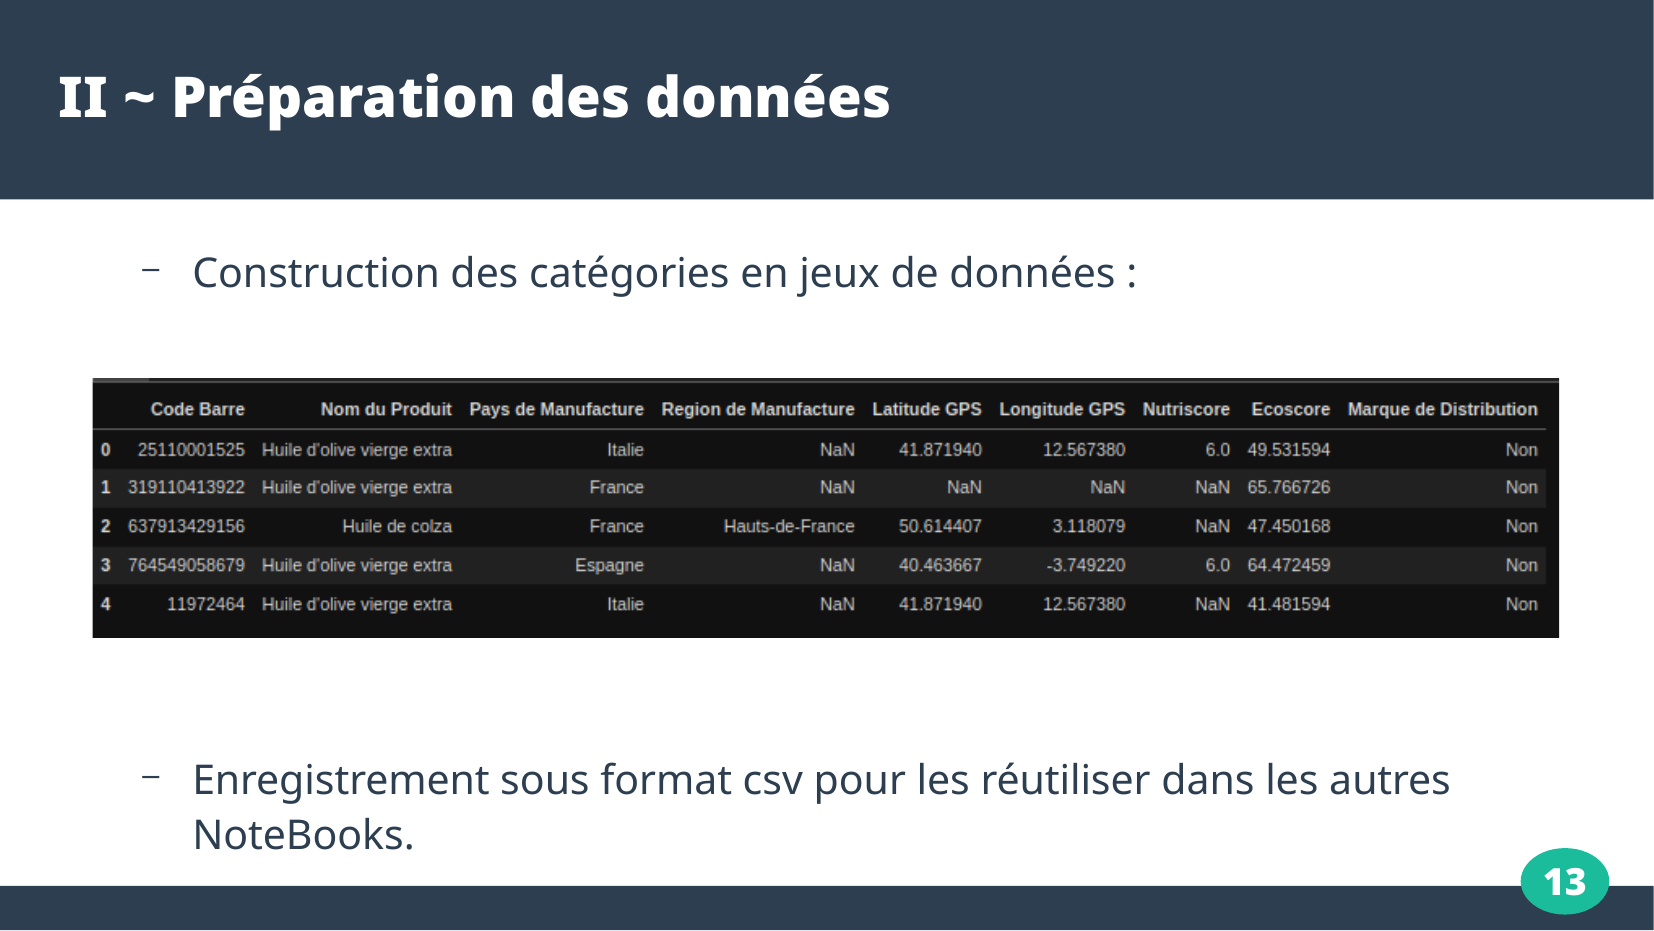

# II ~ Préparation des données
Construction des catégories en jeux de données :
Enregistrement sous format csv pour les réutiliser dans les autres NoteBooks.
13